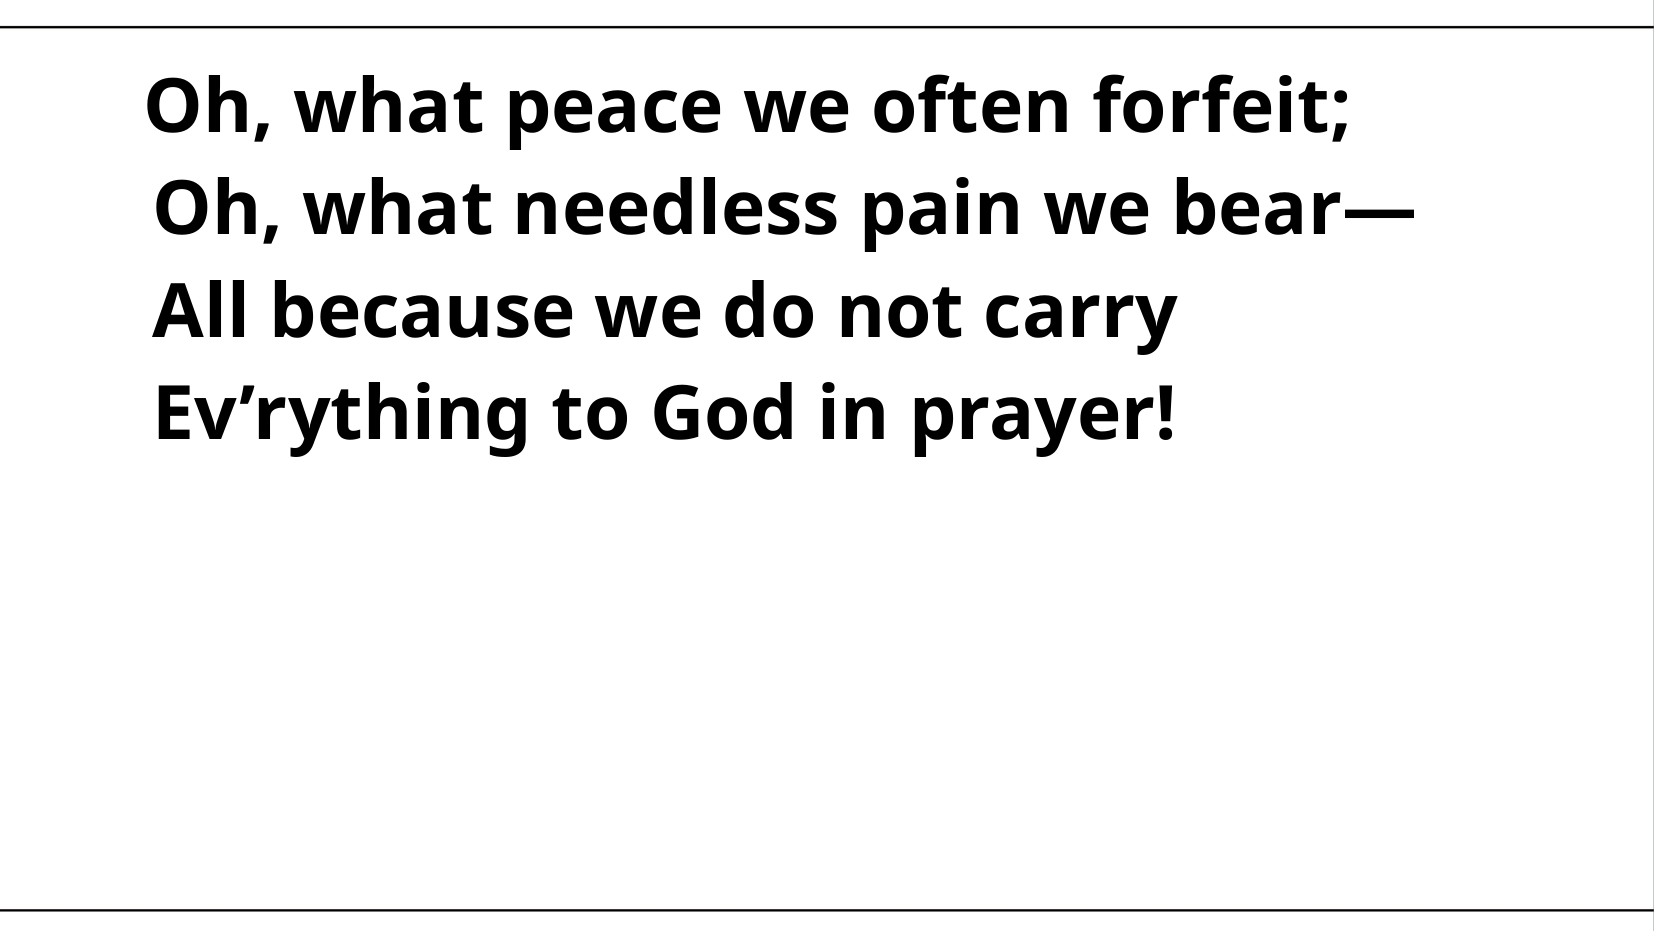

Oh, what peace we often forfeit;
 Oh, what needless pain we bear—
 All because we do not carry
 Ev’rything to God in prayer!